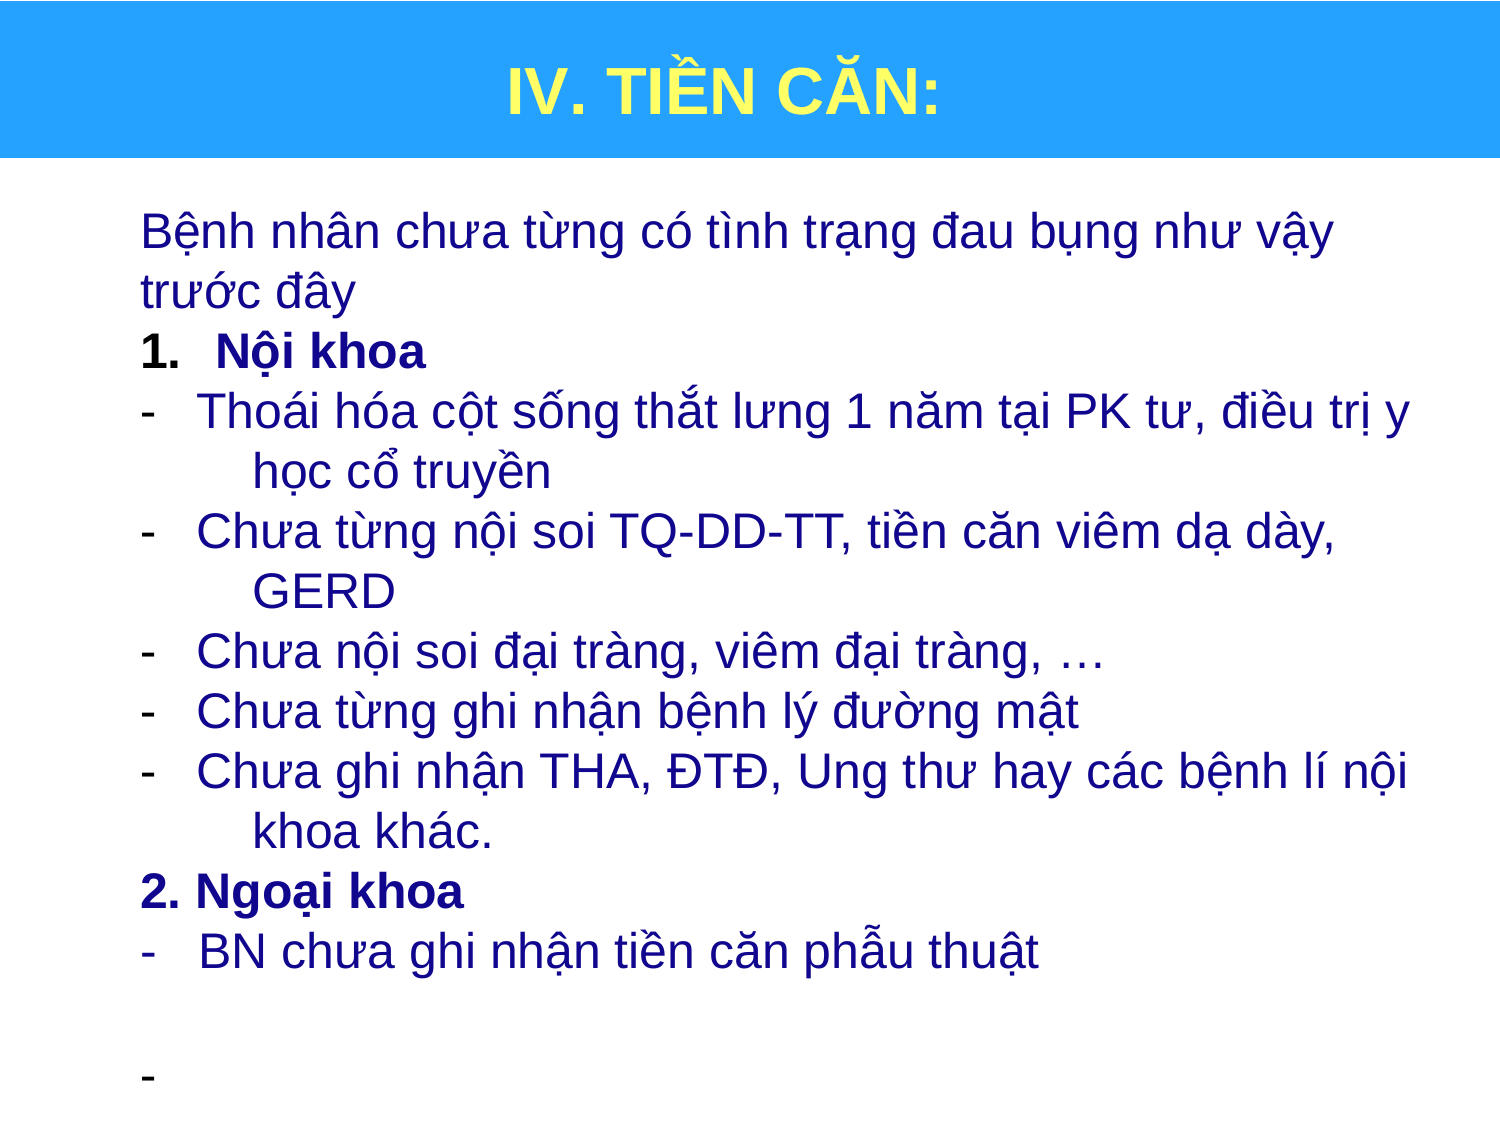

# IV. TIỀN CĂN:
Bệnh nhân chưa từng có tình trạng đau bụng như vậy trước đây
Nội khoa
Thoái hóa cột sống thắt lưng 1 năm tại PK tư, điều trị y học cổ truyền
Chưa từng nội soi TQ-DD-TT, tiền căn viêm dạ dày, GERD
Chưa nội soi đại tràng, viêm đại tràng, …
Chưa từng ghi nhận bệnh lý đường mật
Chưa ghi nhận THA, ĐTĐ, Ung thư hay các bệnh lí nội khoa khác.
2. Ngoại khoa
-   BN chưa ghi nhận tiền căn phẫu thuật